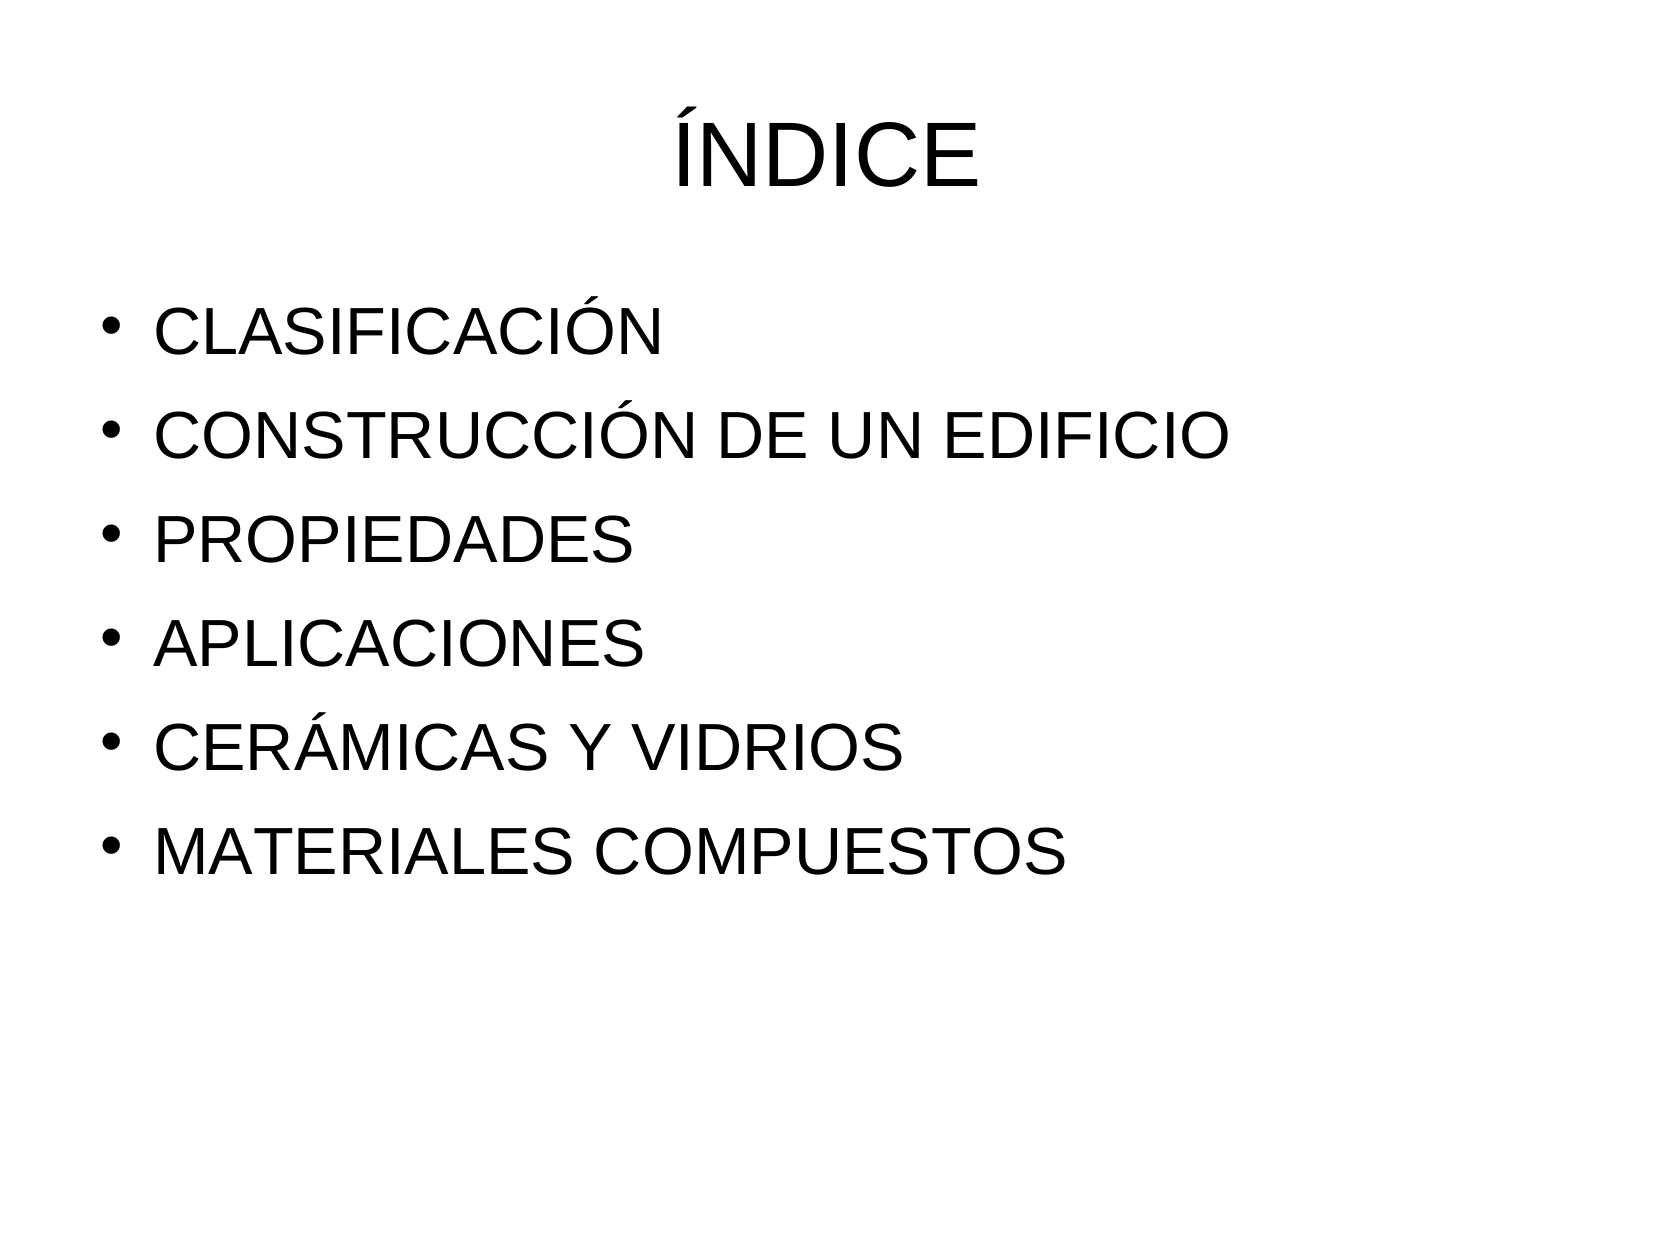

# ÍNDICE
CLASIFICACIÓN
CONSTRUCCIÓN DE UN EDIFICIO
PROPIEDADES
APLICACIONES
CERÁMICAS Y VIDRIOS
MATERIALES COMPUESTOS